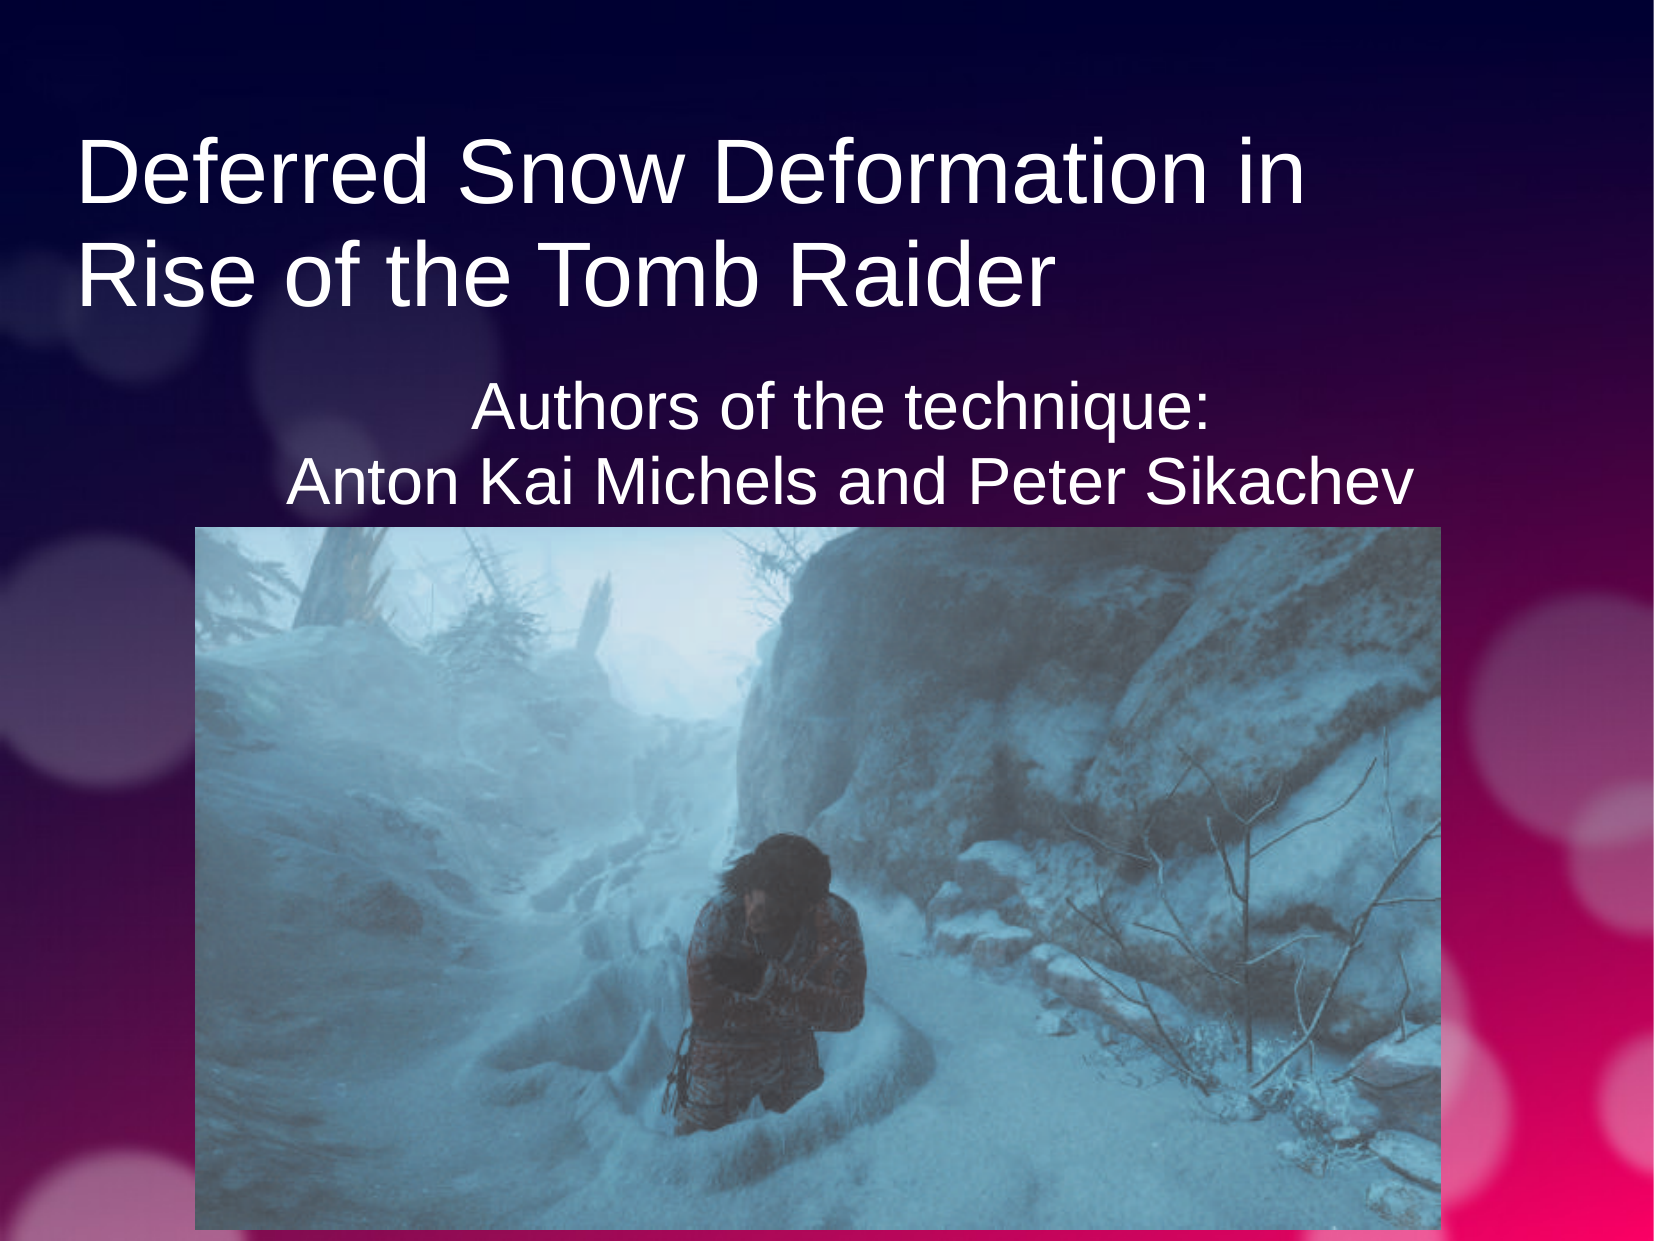

# Deferred Snow Deformation in Rise of the Tomb Raider
Authors of the technique:
Anton Kai Michels and Peter Sikachev